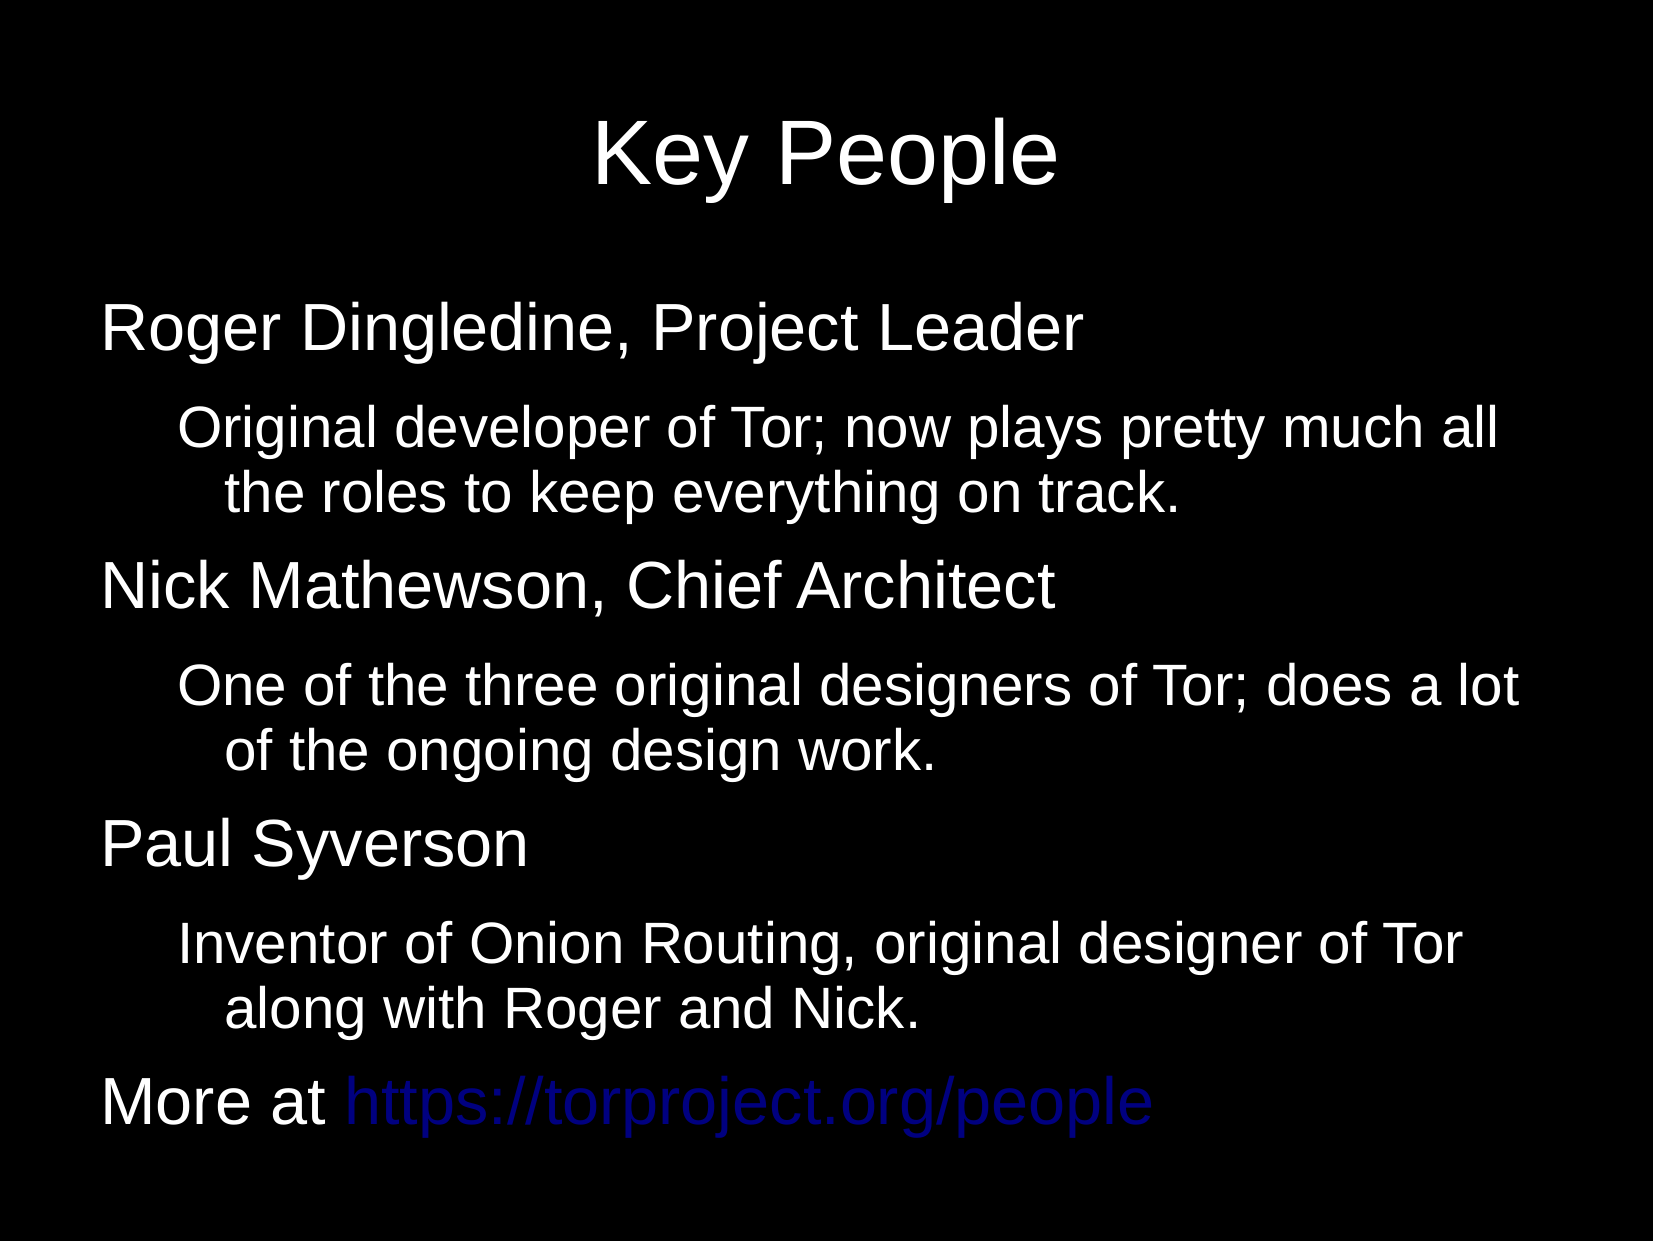

# Key People
Roger Dingledine, Project Leader
Original developer of Tor; now plays pretty much all the roles to keep everything on track.
Nick Mathewson, Chief Architect
One of the three original designers of Tor; does a lot of the ongoing design work.
Paul Syverson
Inventor of Onion Routing, original designer of Tor along with Roger and Nick.
More at https://torproject.org/people